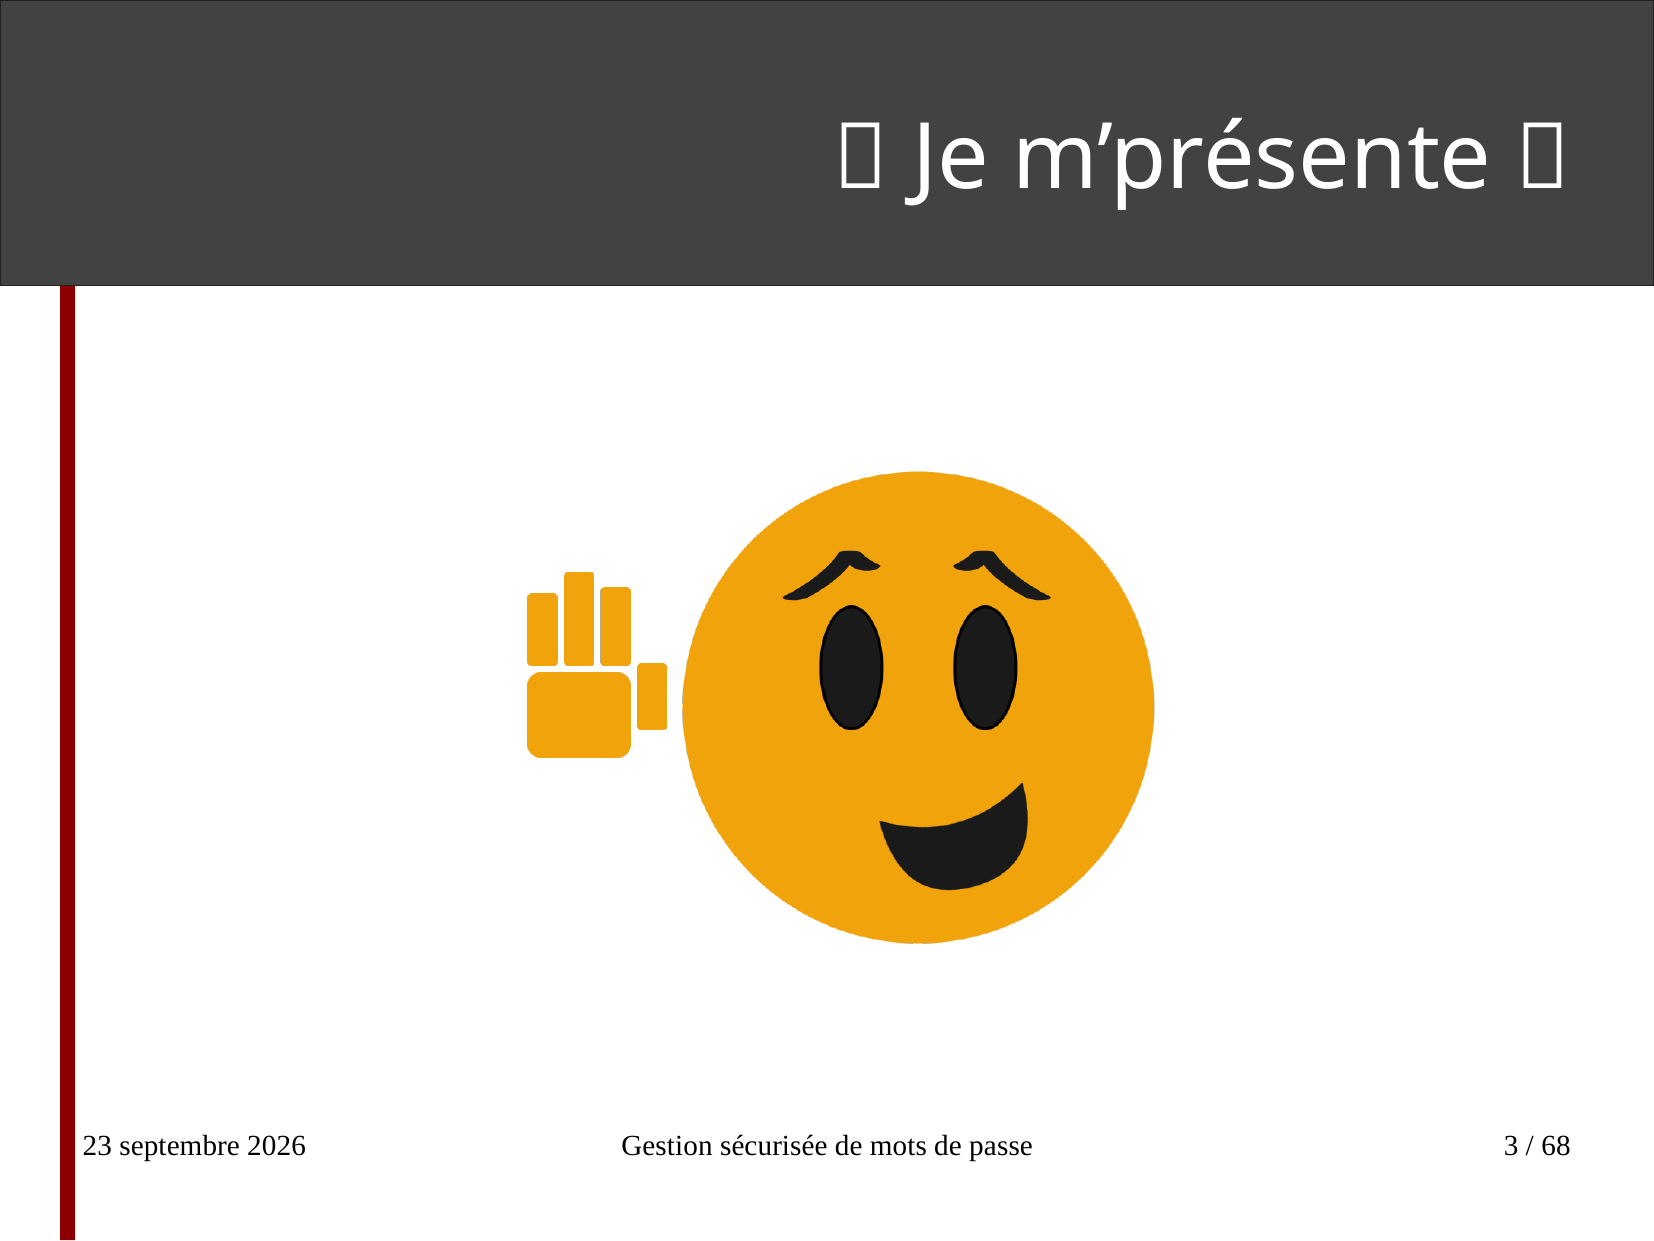

# 🎵 Je m’présente 🎶
Gestion sécurisée de mots de passe
3